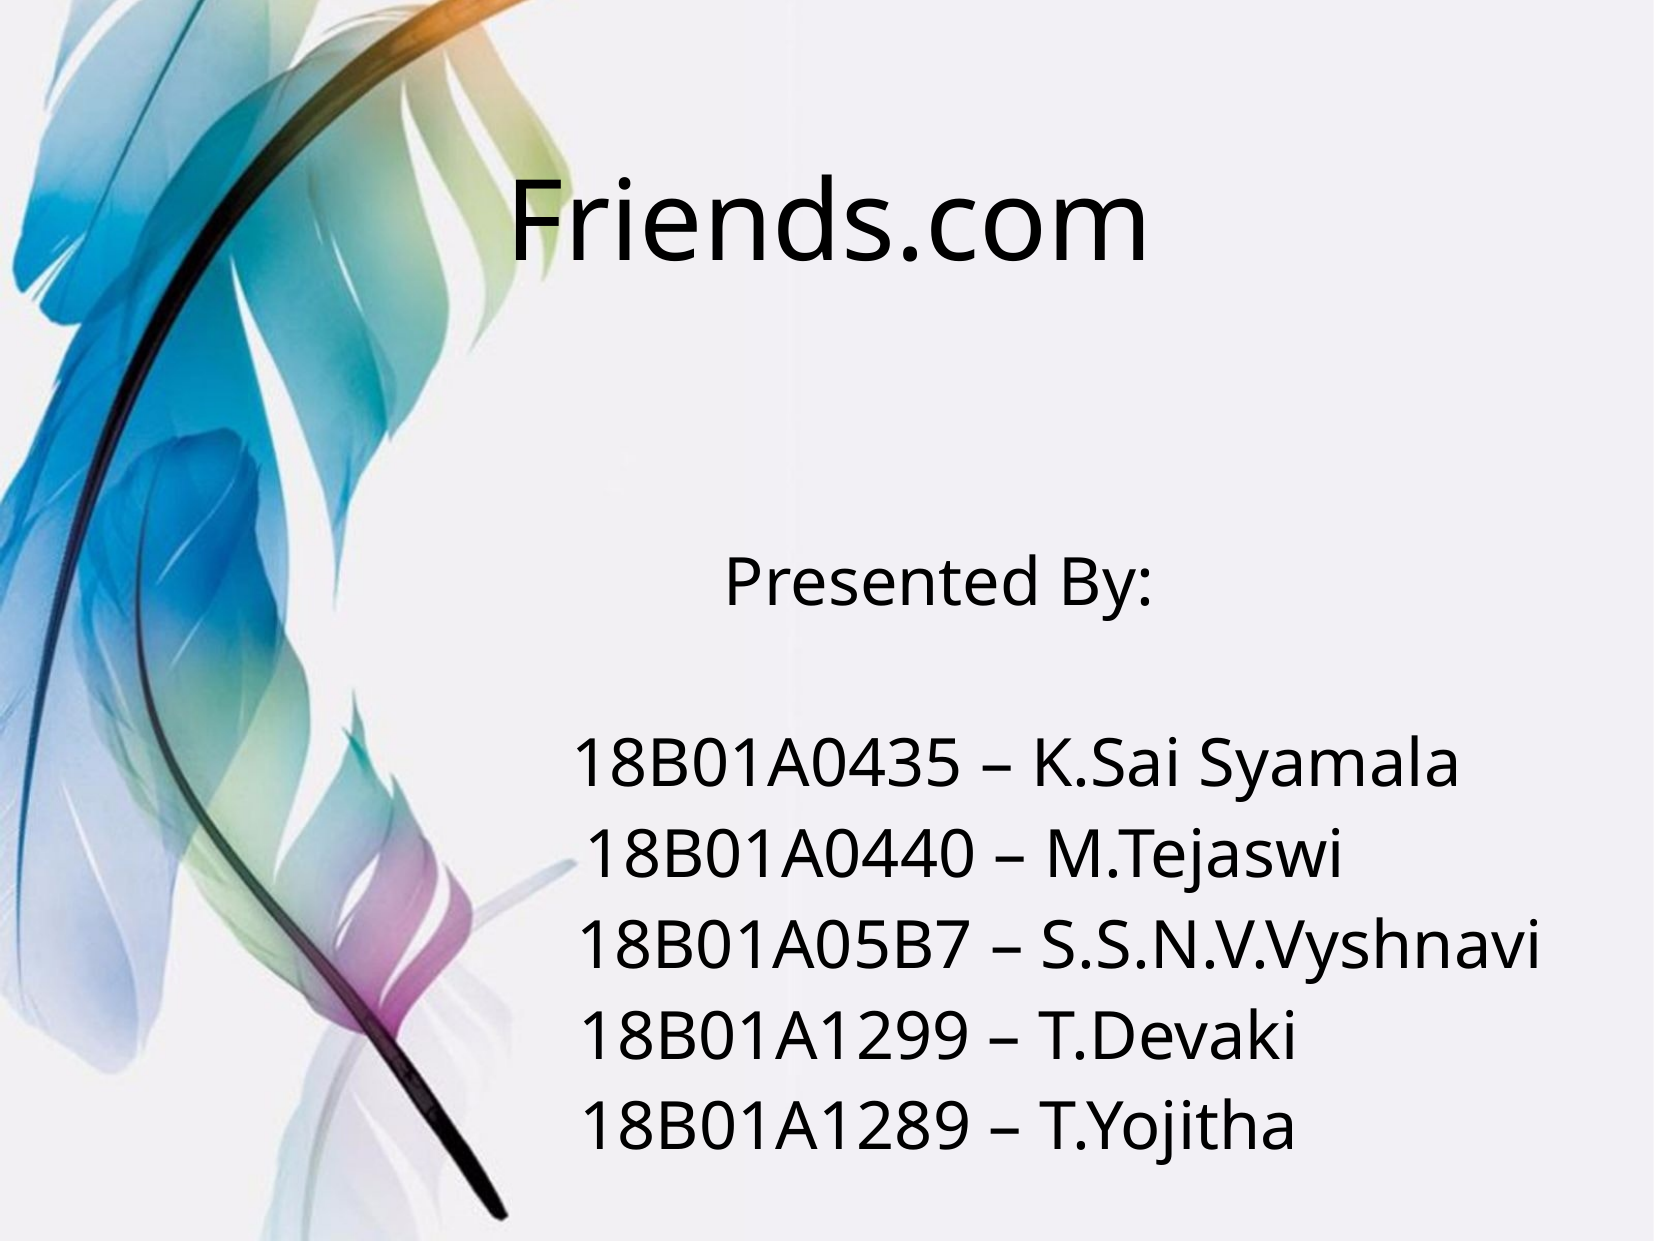

# Friends.com
Presented By:
 18B01A0435 – K.Sai Syamala
 18B01A0440 – M.Tejaswi
 18B01A05B7 – S.S.N.V.Vyshnavi
18B01A1299 – T.Devaki
18B01A1289 – T.Yojitha